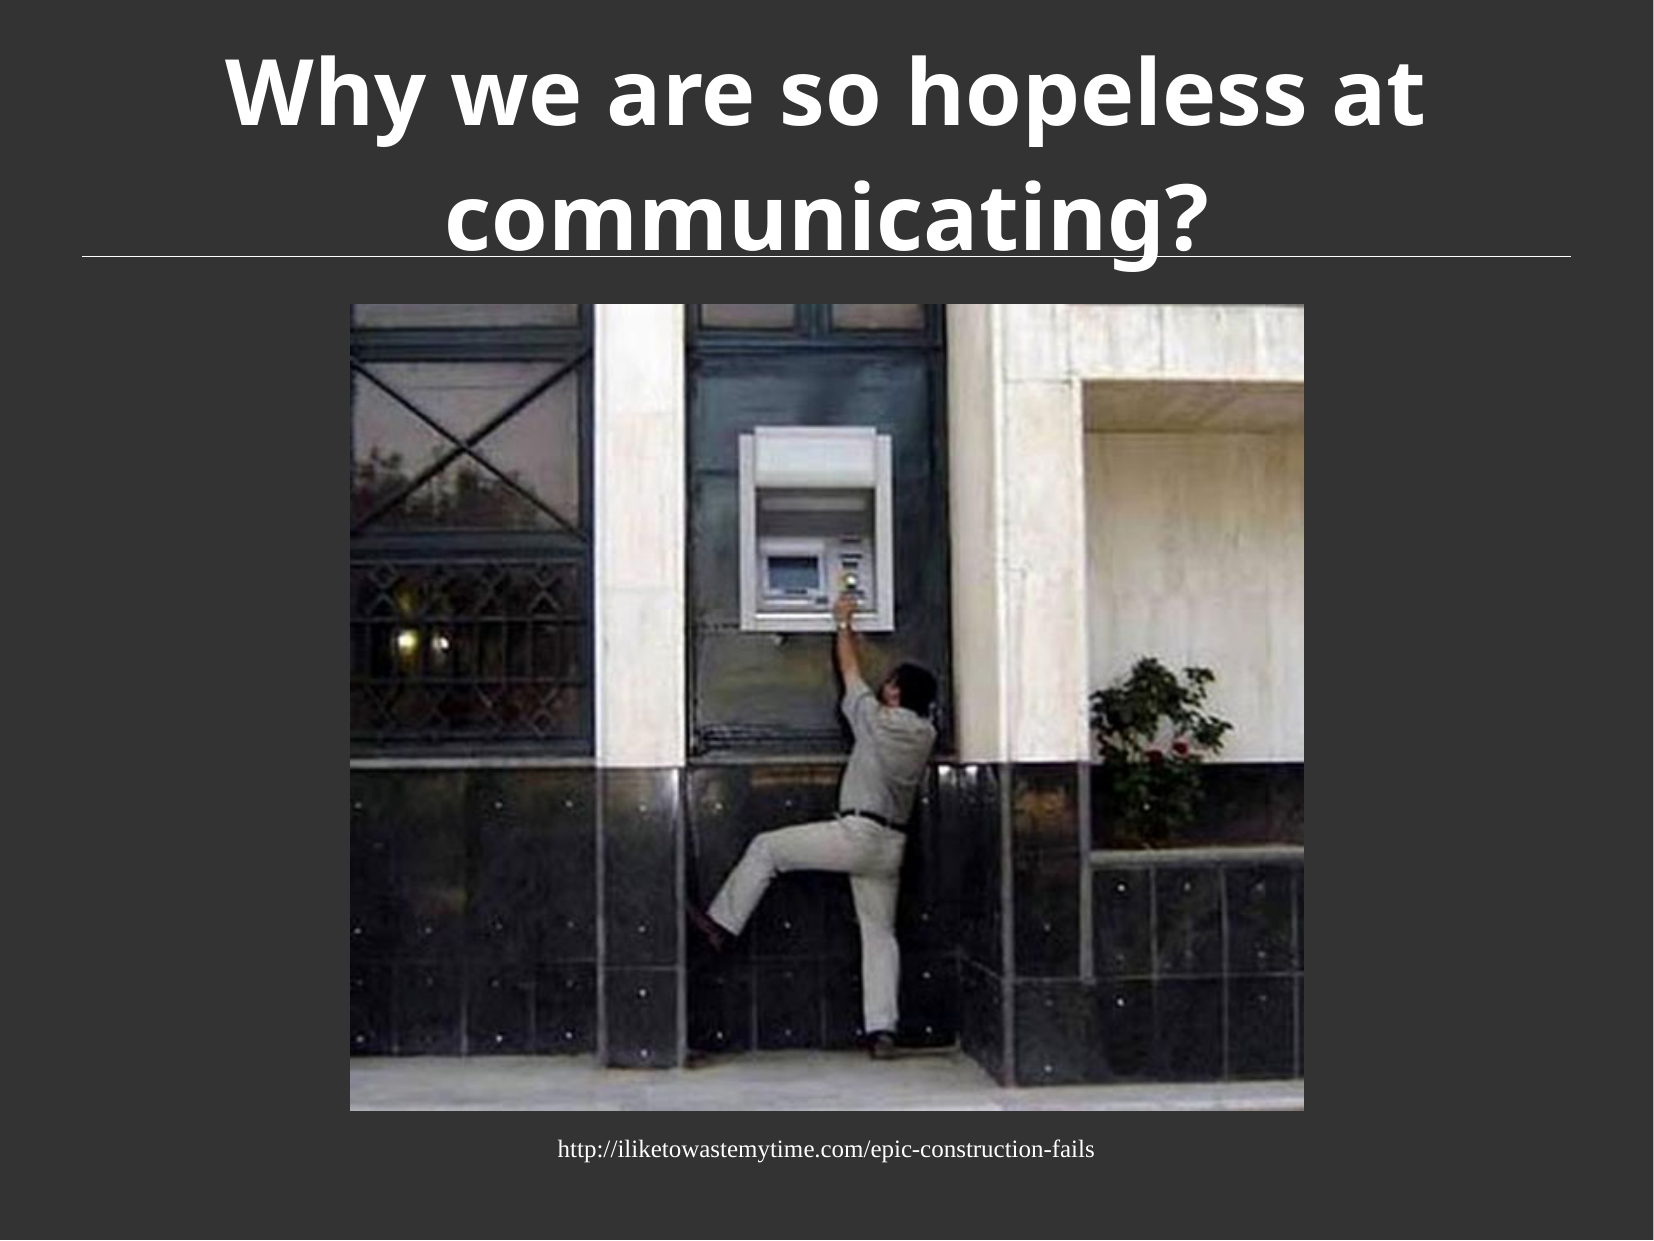

# Why we are so hopeless at communicating?
http://iliketowastemytime.com/epic-construction-fails